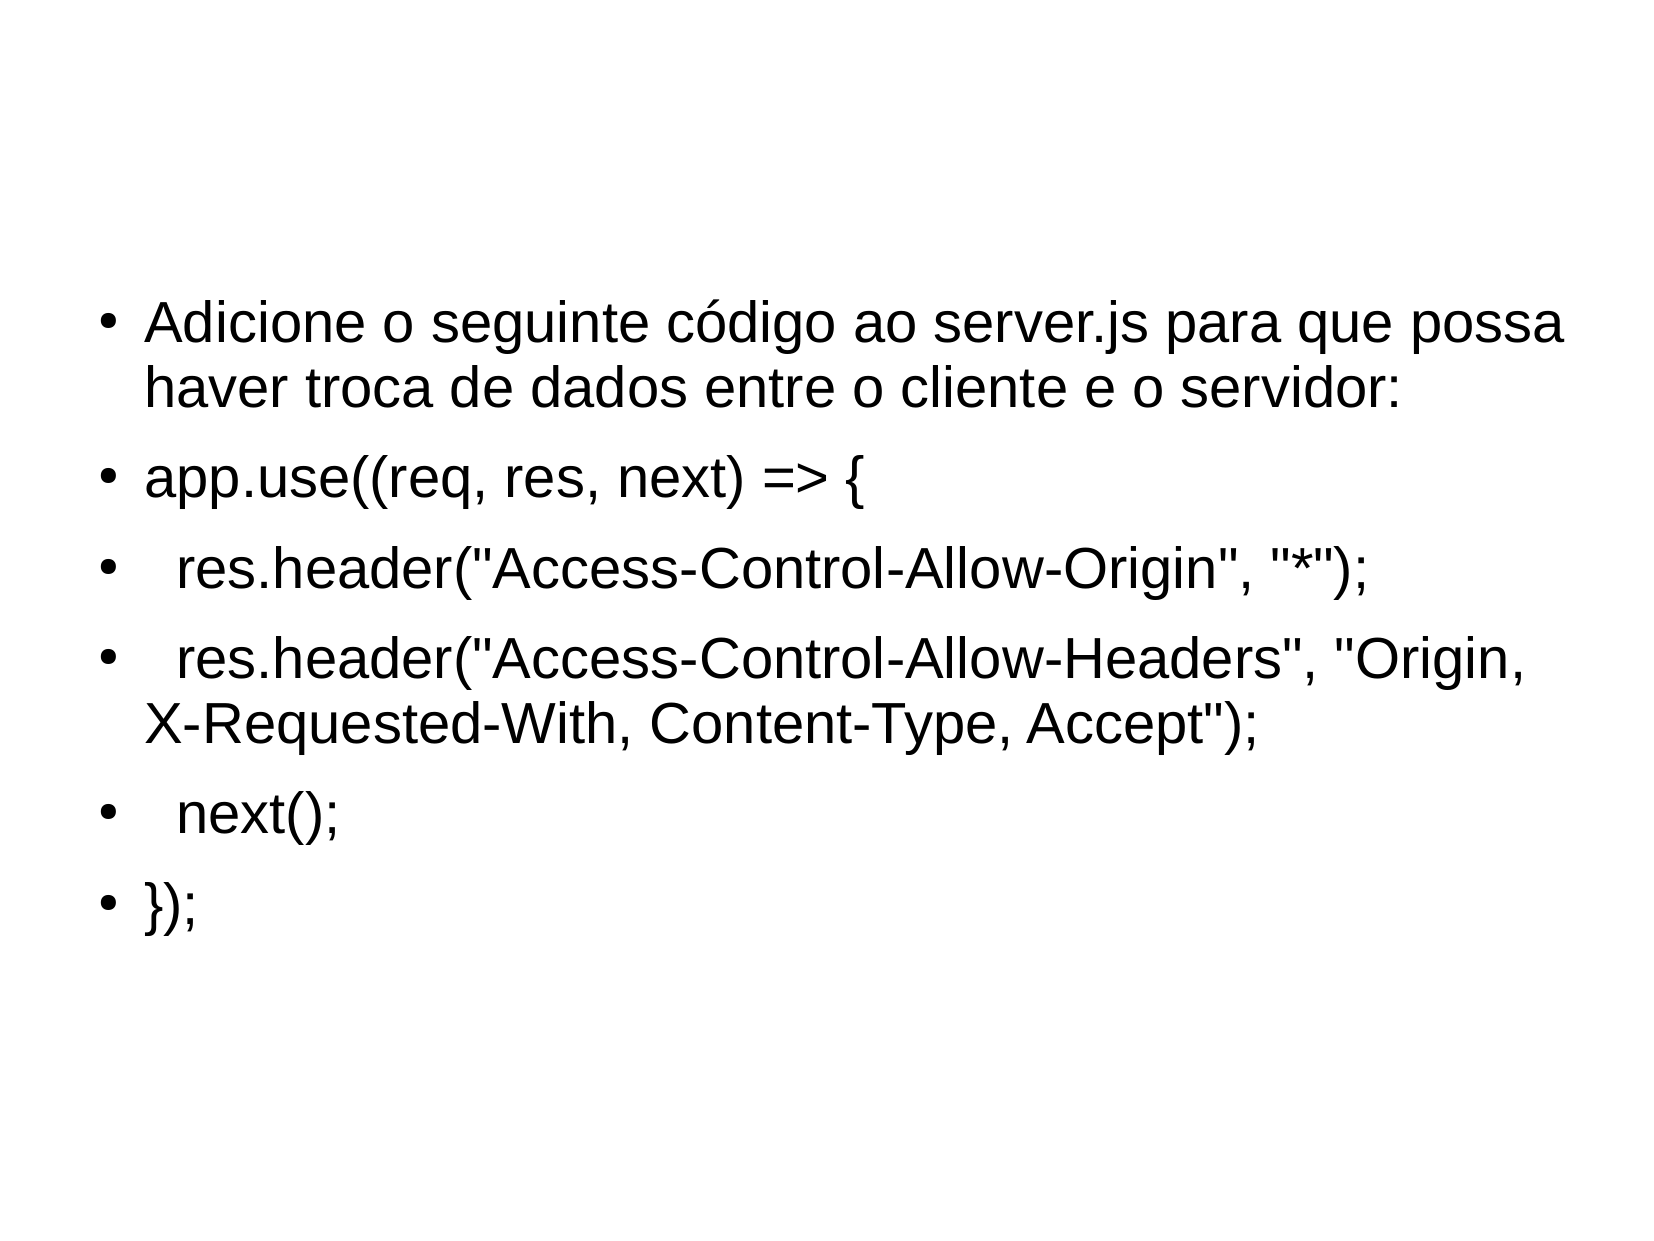

#
Adicione o seguinte código ao server.js para que possa haver troca de dados entre o cliente e o servidor:
app.use((req, res, next) => {
 res.header("Access-Control-Allow-Origin", "*");
 res.header("Access-Control-Allow-Headers", "Origin, X-Requested-With, Content-Type, Accept");
 next();
});